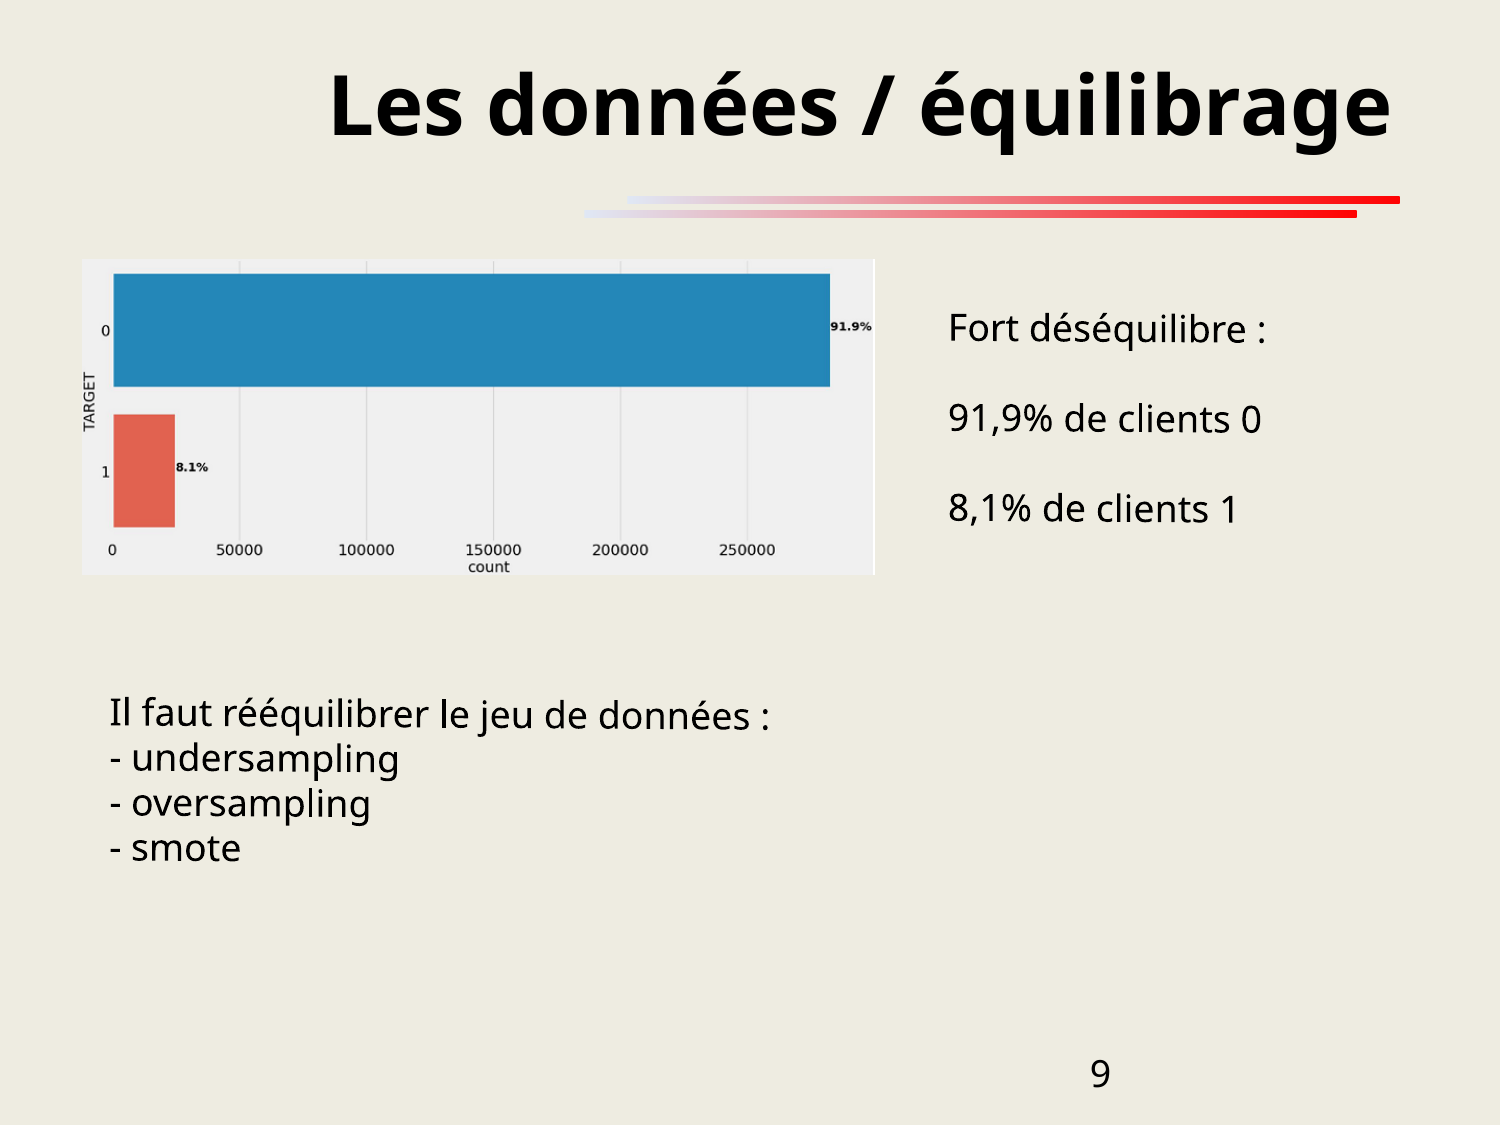

# Les données / équilibrage
Fort déséquilibre :
91,9% de clients 0
8,1% de clients 1
Il faut rééquilibrer le jeu de données :
- undersampling
- oversampling
- smote